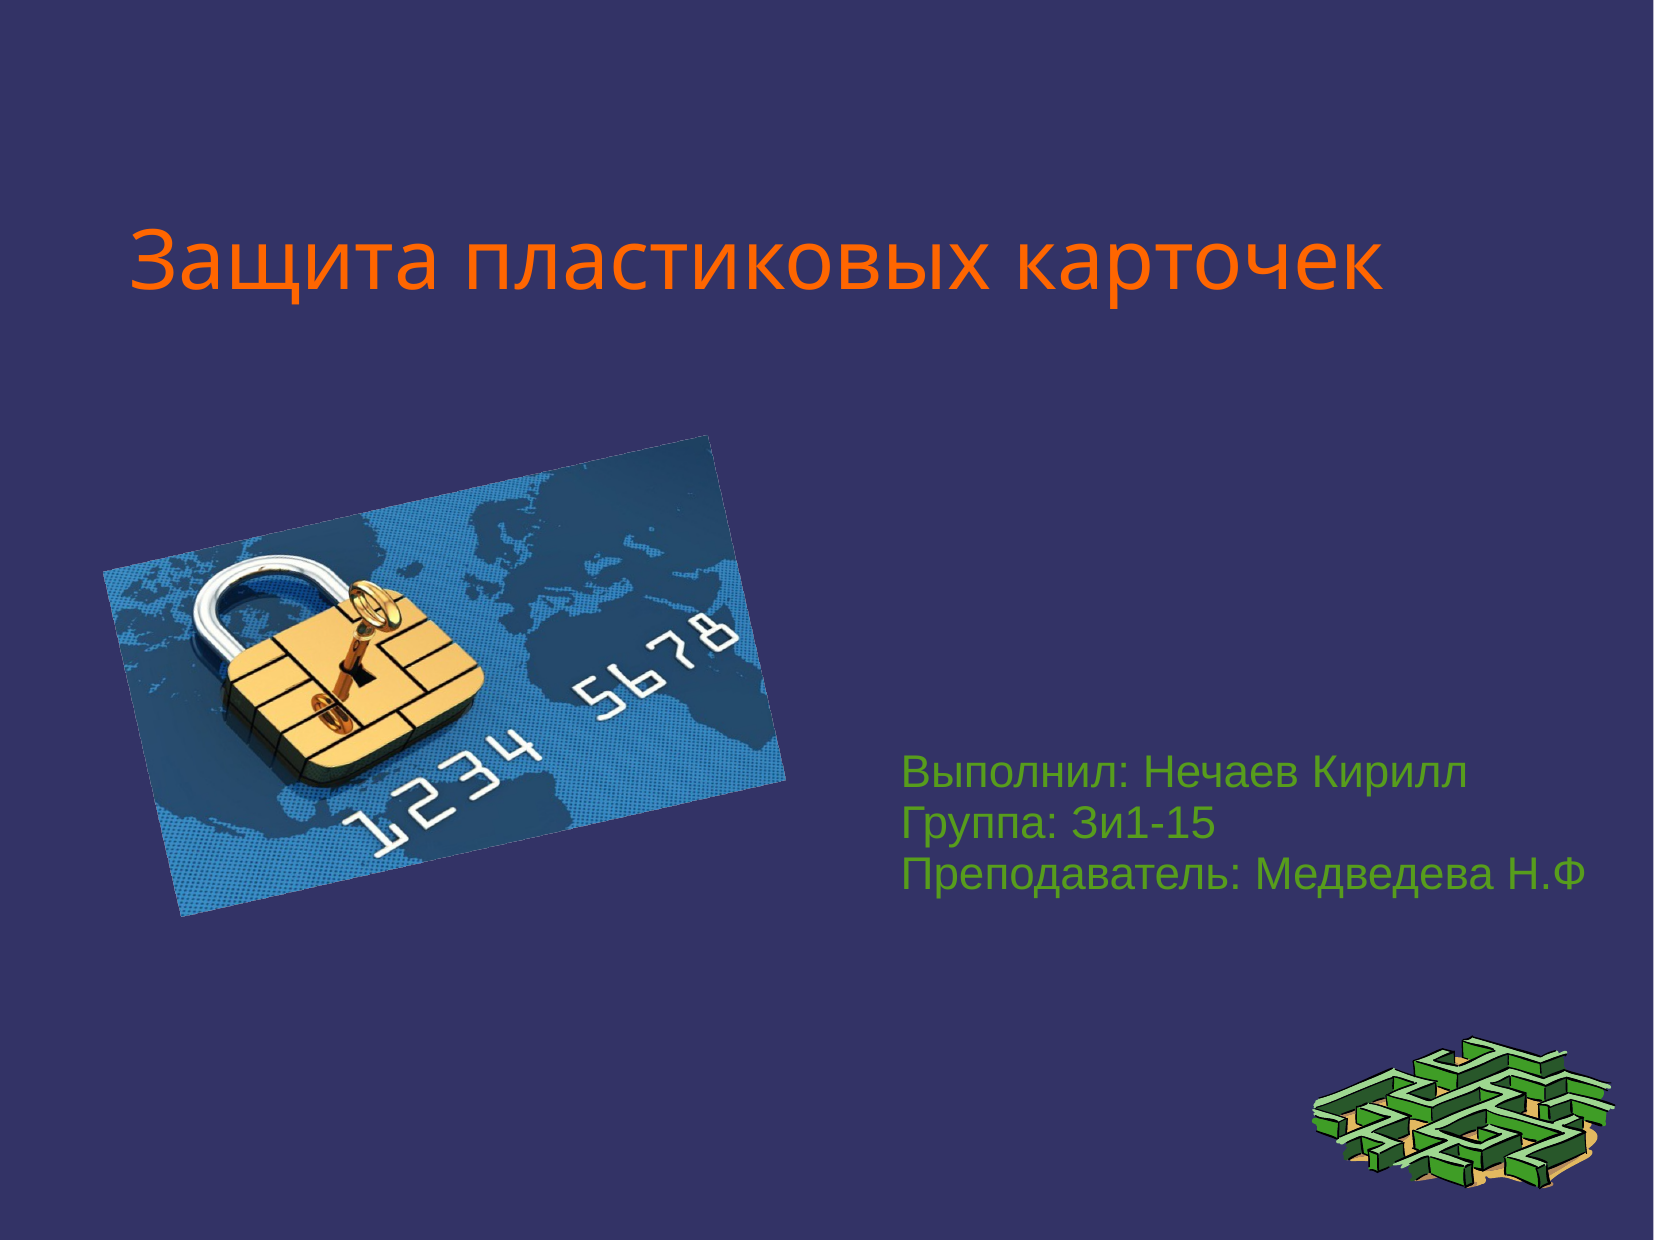

Защита пластиковых карточек
Выполнил: Нечаев Кирилл
Группа: Зи1-15
Преподаватель: Медведева Н.Ф